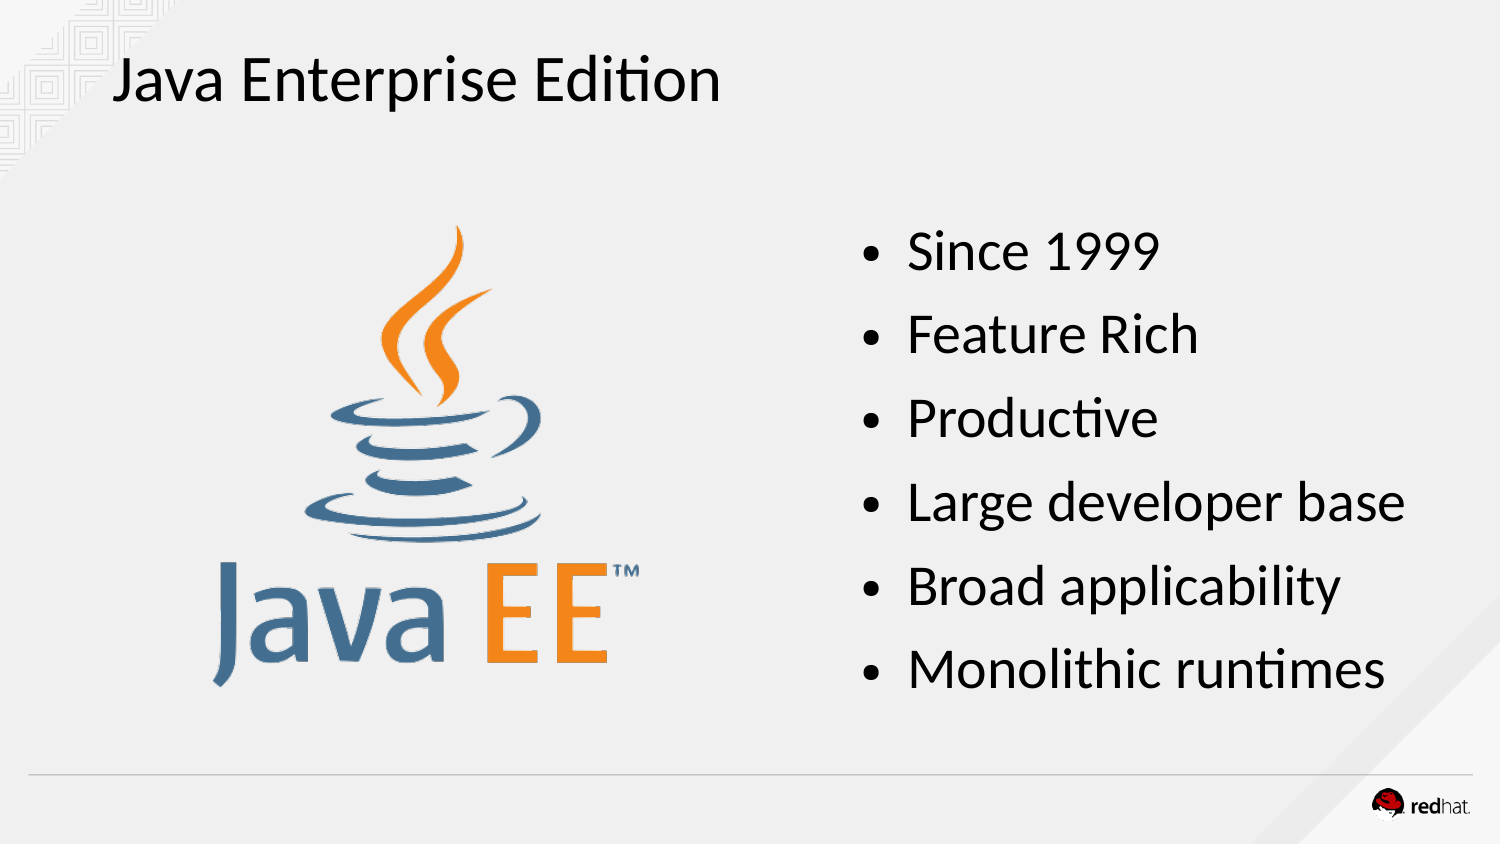

# Java Enterprise Edition
Since 1999
Feature Rich
Productive
Large developer base
Broad applicability
Monolithic runtimes